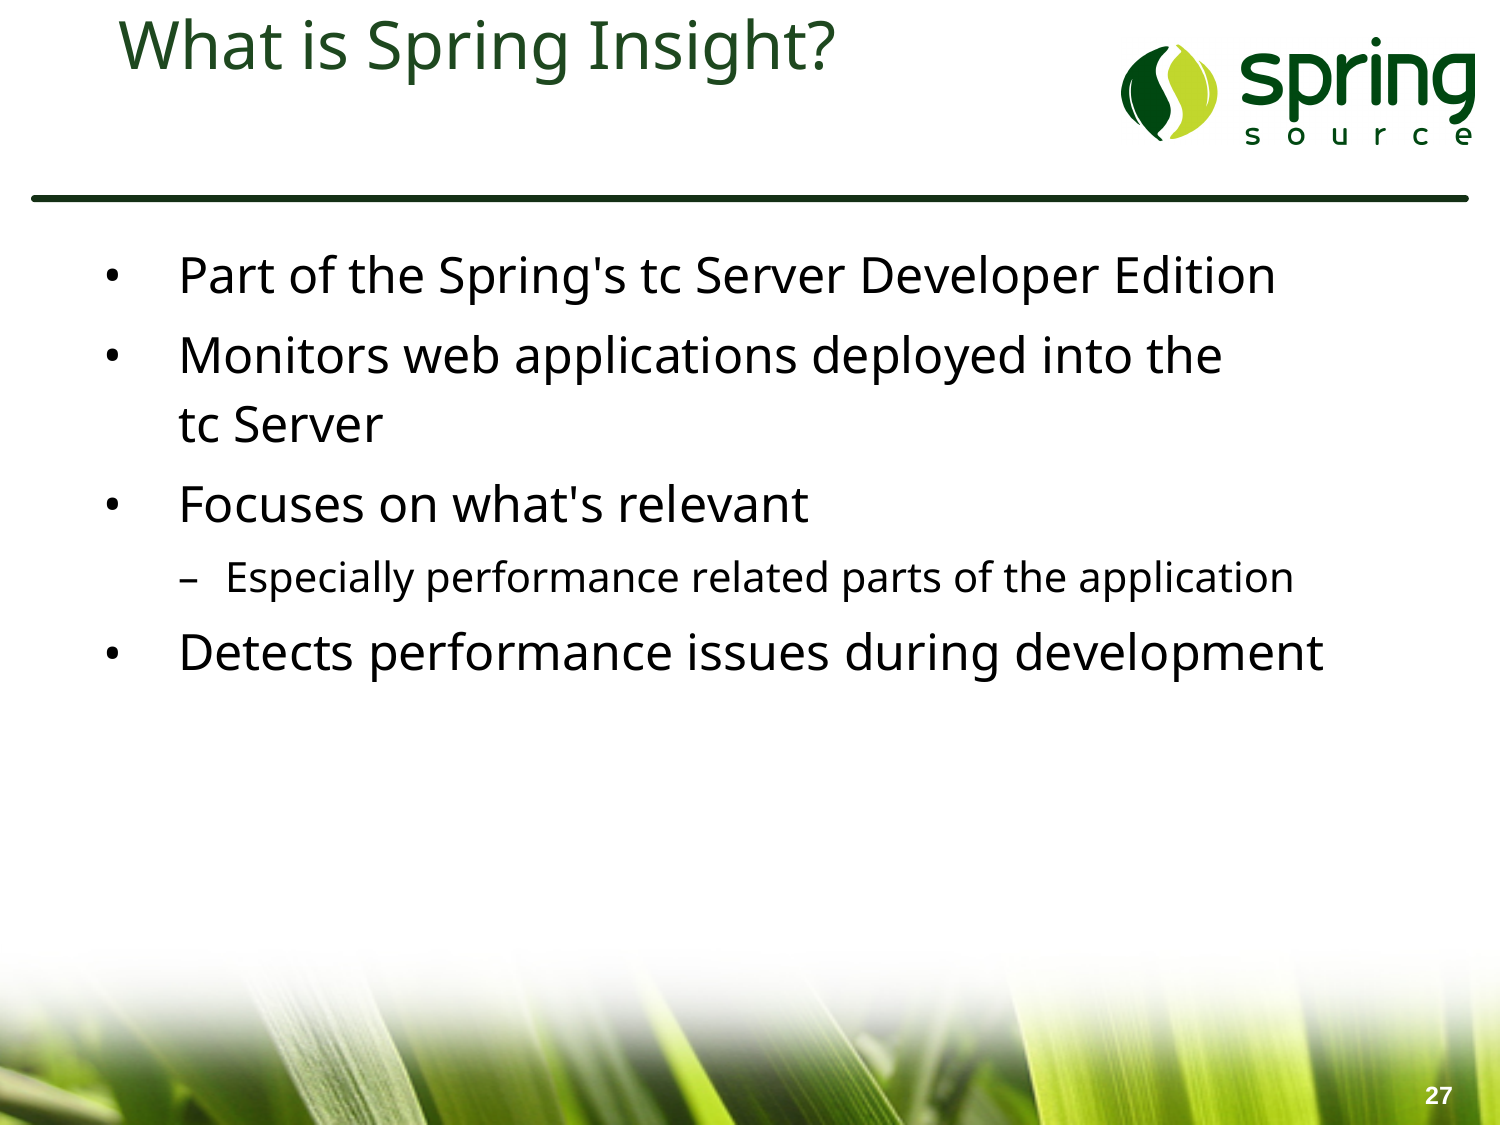

What is Spring Insight?
# Part of the Spring's tc Server Developer Edition
Monitors web applications deployed into the
tc Server
Focuses on what's relevant
Especially performance related parts of the application
Detects performance issues during development